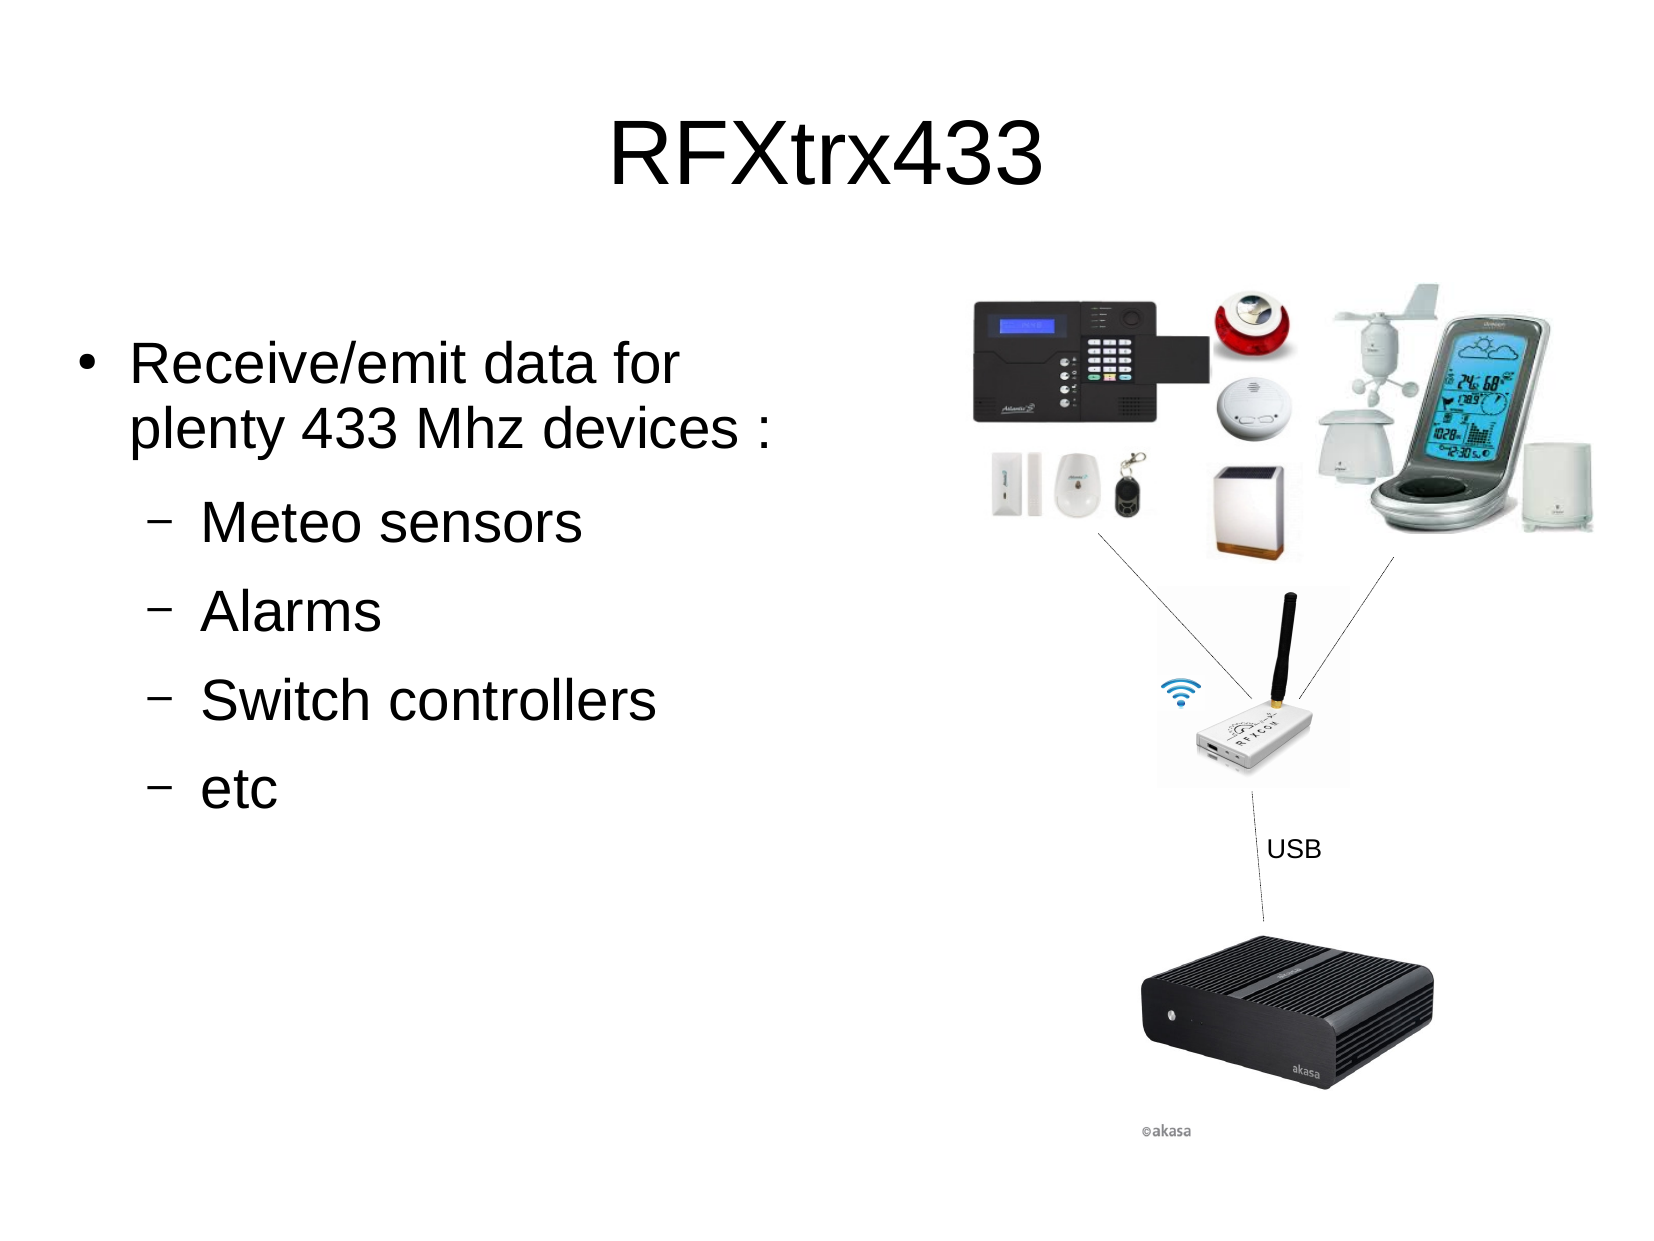

# RFXtrx433
Receive/emit data for plenty 433 Mhz devices :
Meteo sensors
Alarms
Switch controllers
etc
USB